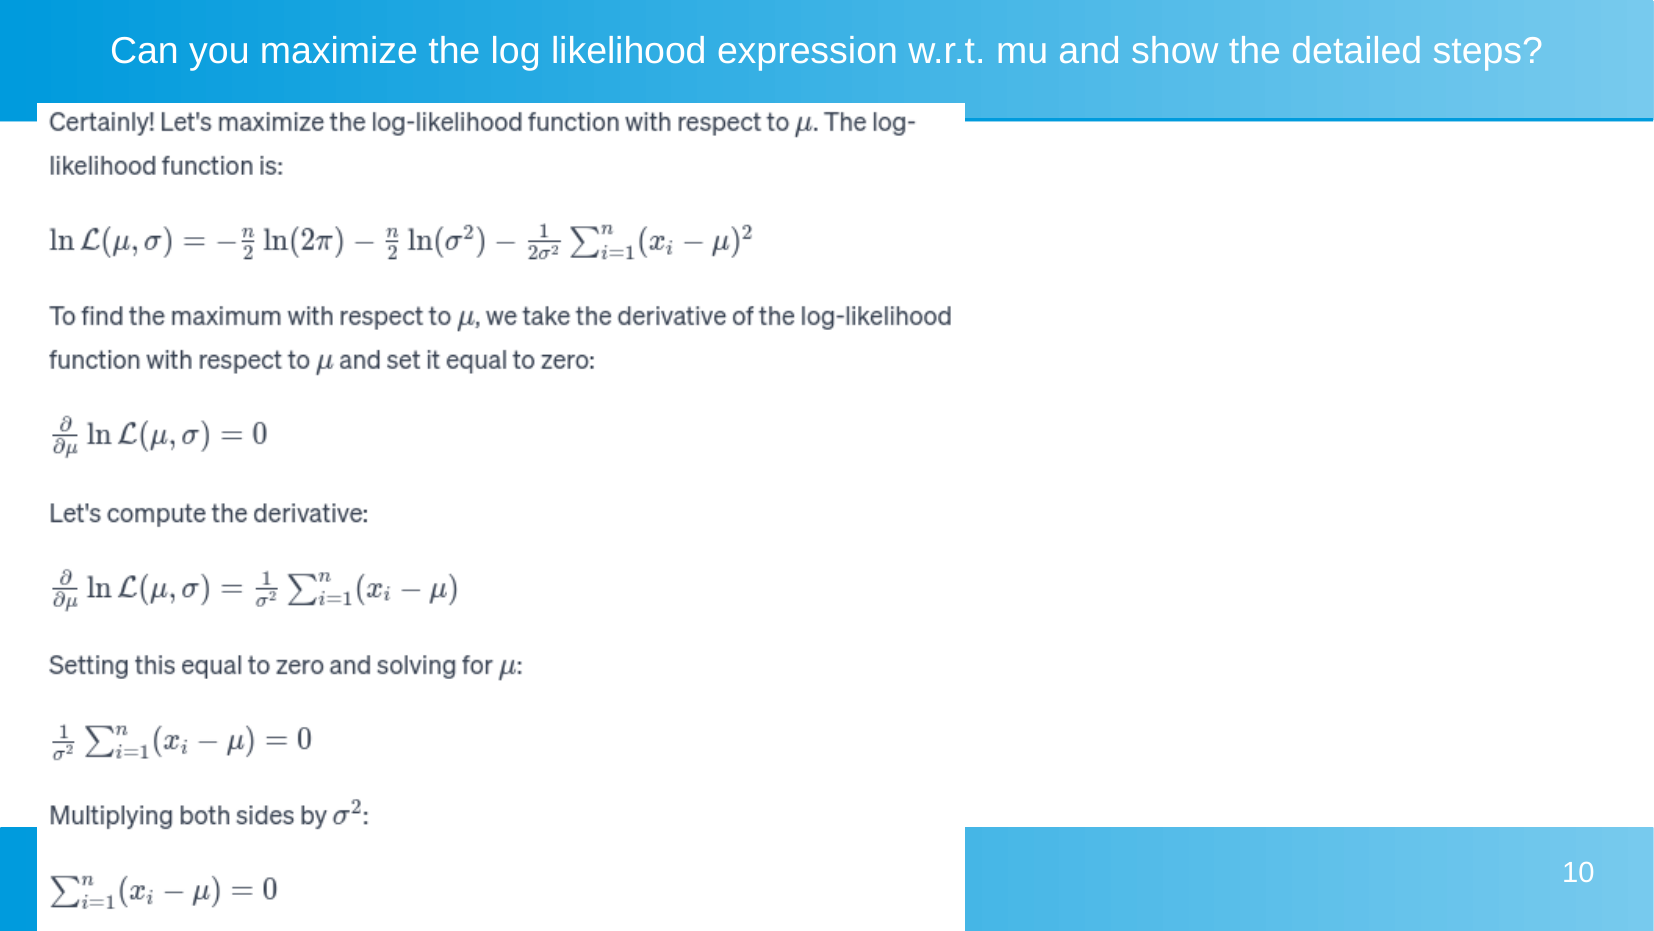

# Can you maximize the log likelihood expression w.r.t. mu and show the detailed steps?
10